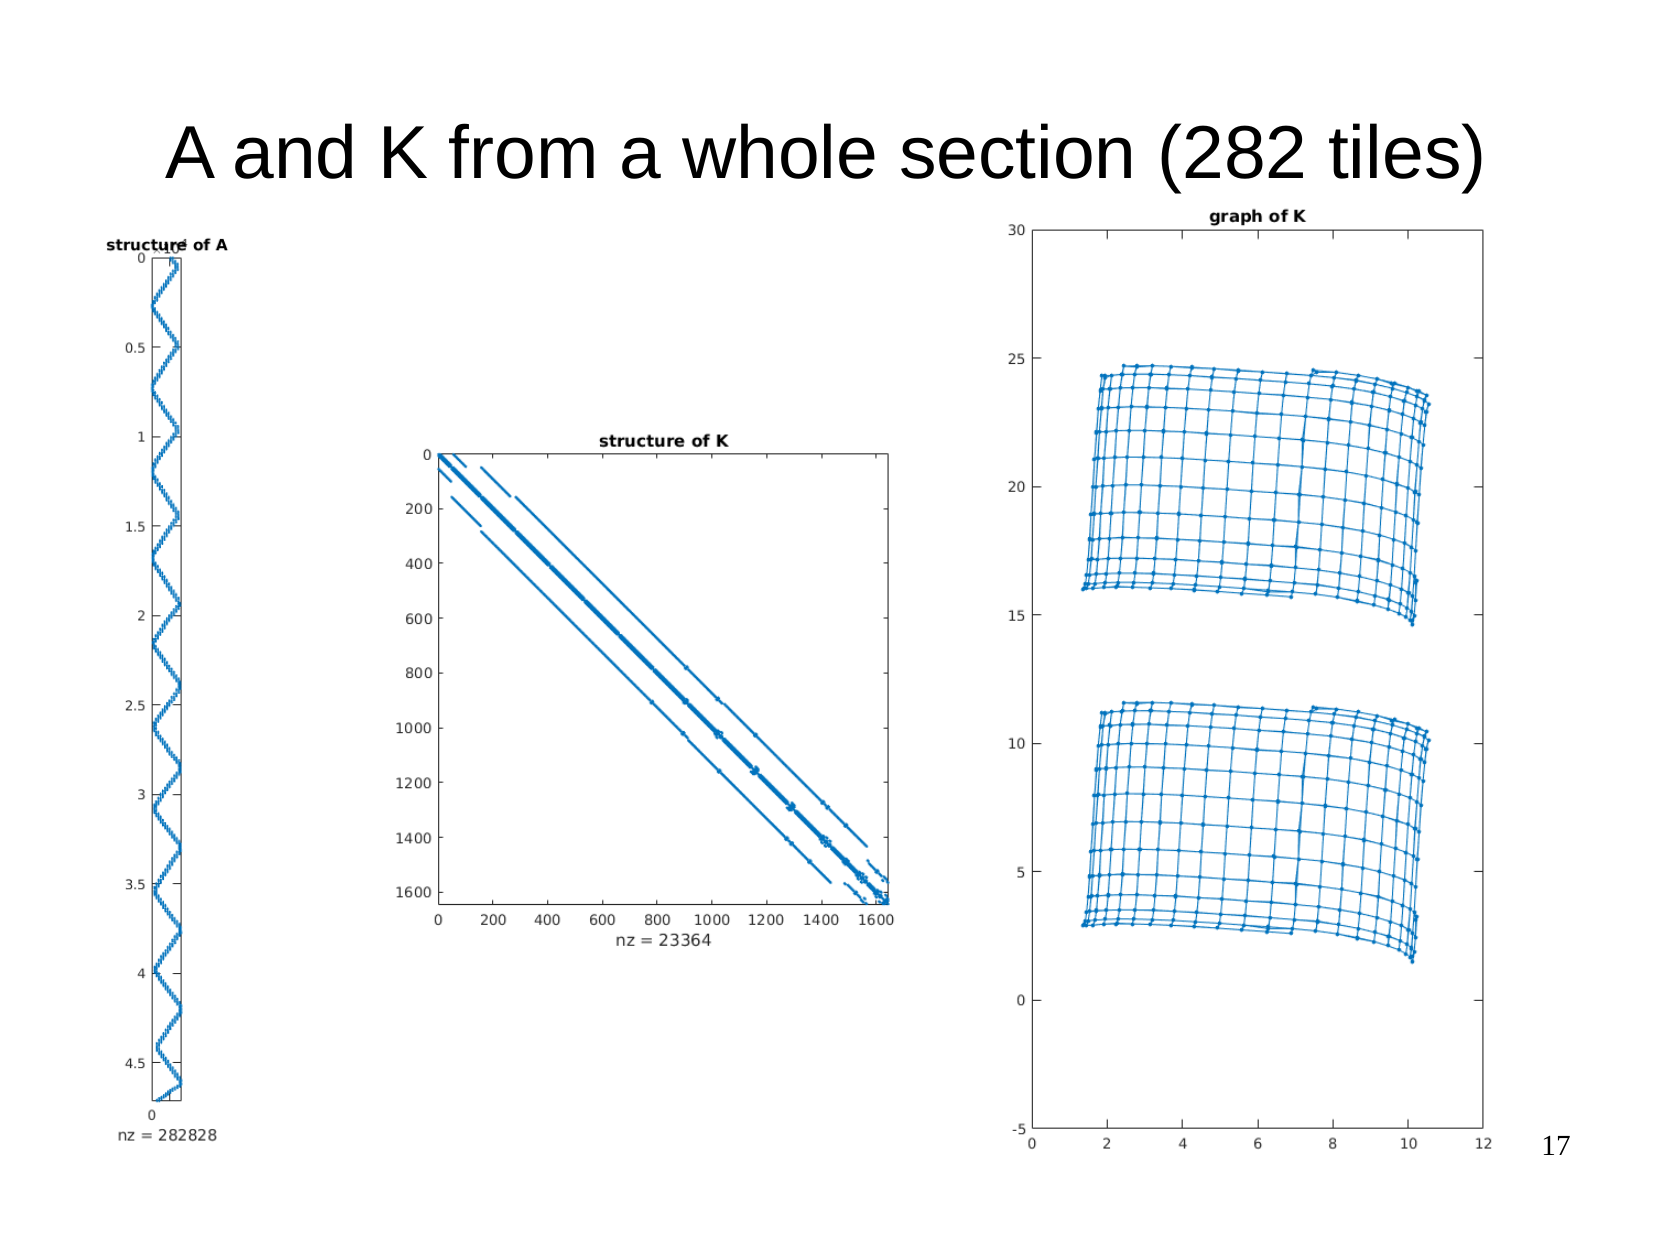

# A and K from a whole section (282 tiles)
10/5/2017
Dan Kapner
17